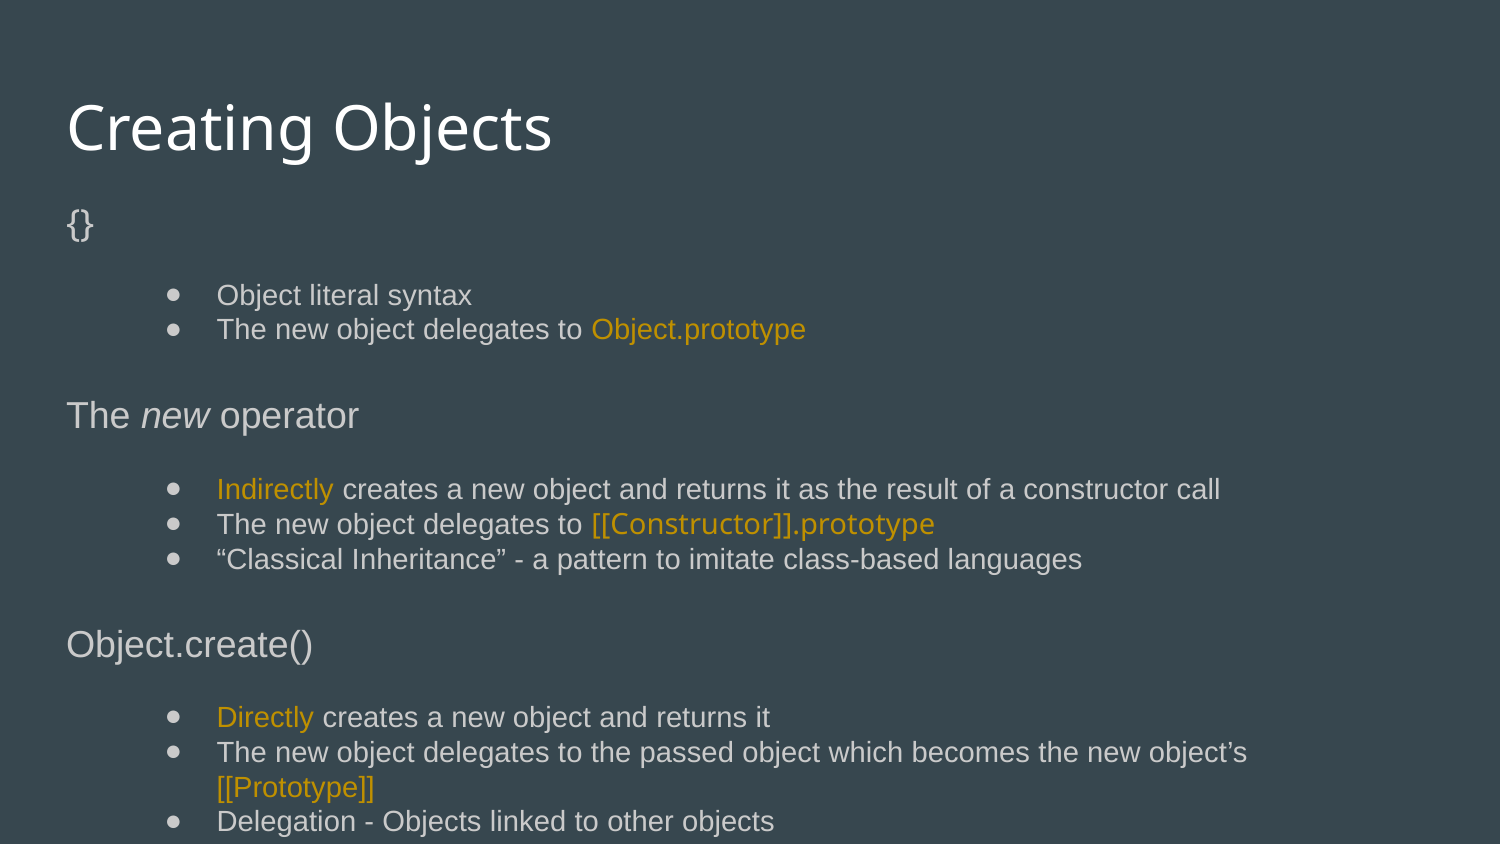

# Creating Objects
{}
Object literal syntax
The new object delegates to Object.prototype
The new operator
Indirectly creates a new object and returns it as the result of a constructor call
The new object delegates to [[Constructor]].prototype
“Classical Inheritance” - a pattern to imitate class-based languages
Object.create()
Directly creates a new object and returns it
The new object delegates to the passed object which becomes the new object’s [[Prototype]]
Delegation - Objects linked to other objects